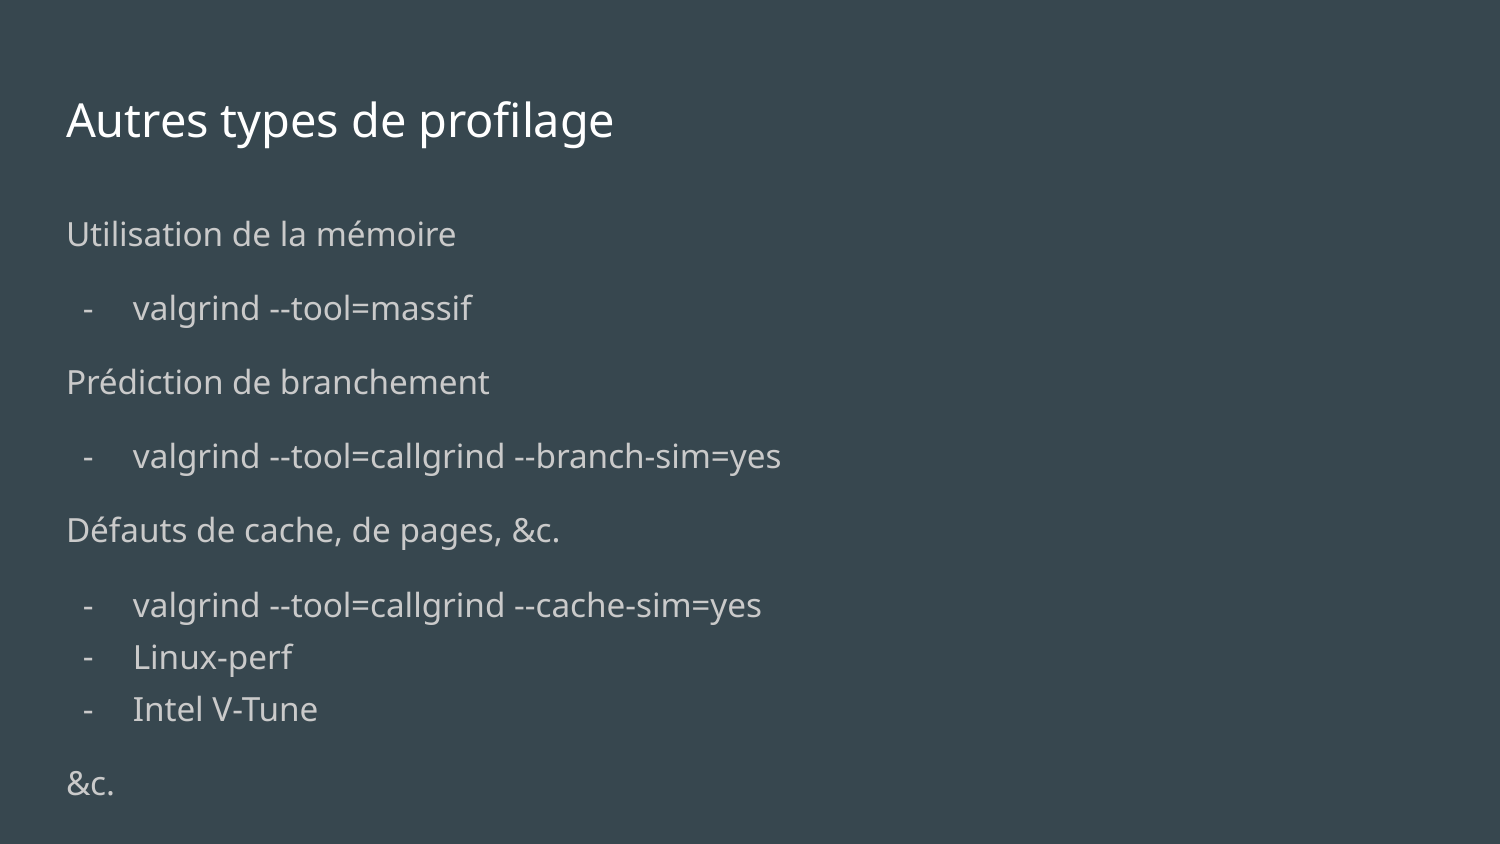

# Autres types de profilage
Utilisation de la mémoire
valgrind --tool=massif
Prédiction de branchement
valgrind --tool=callgrind --branch-sim=yes
Défauts de cache, de pages, &c.
valgrind --tool=callgrind --cache-sim=yes
Linux-perf
Intel V-Tune
&c.